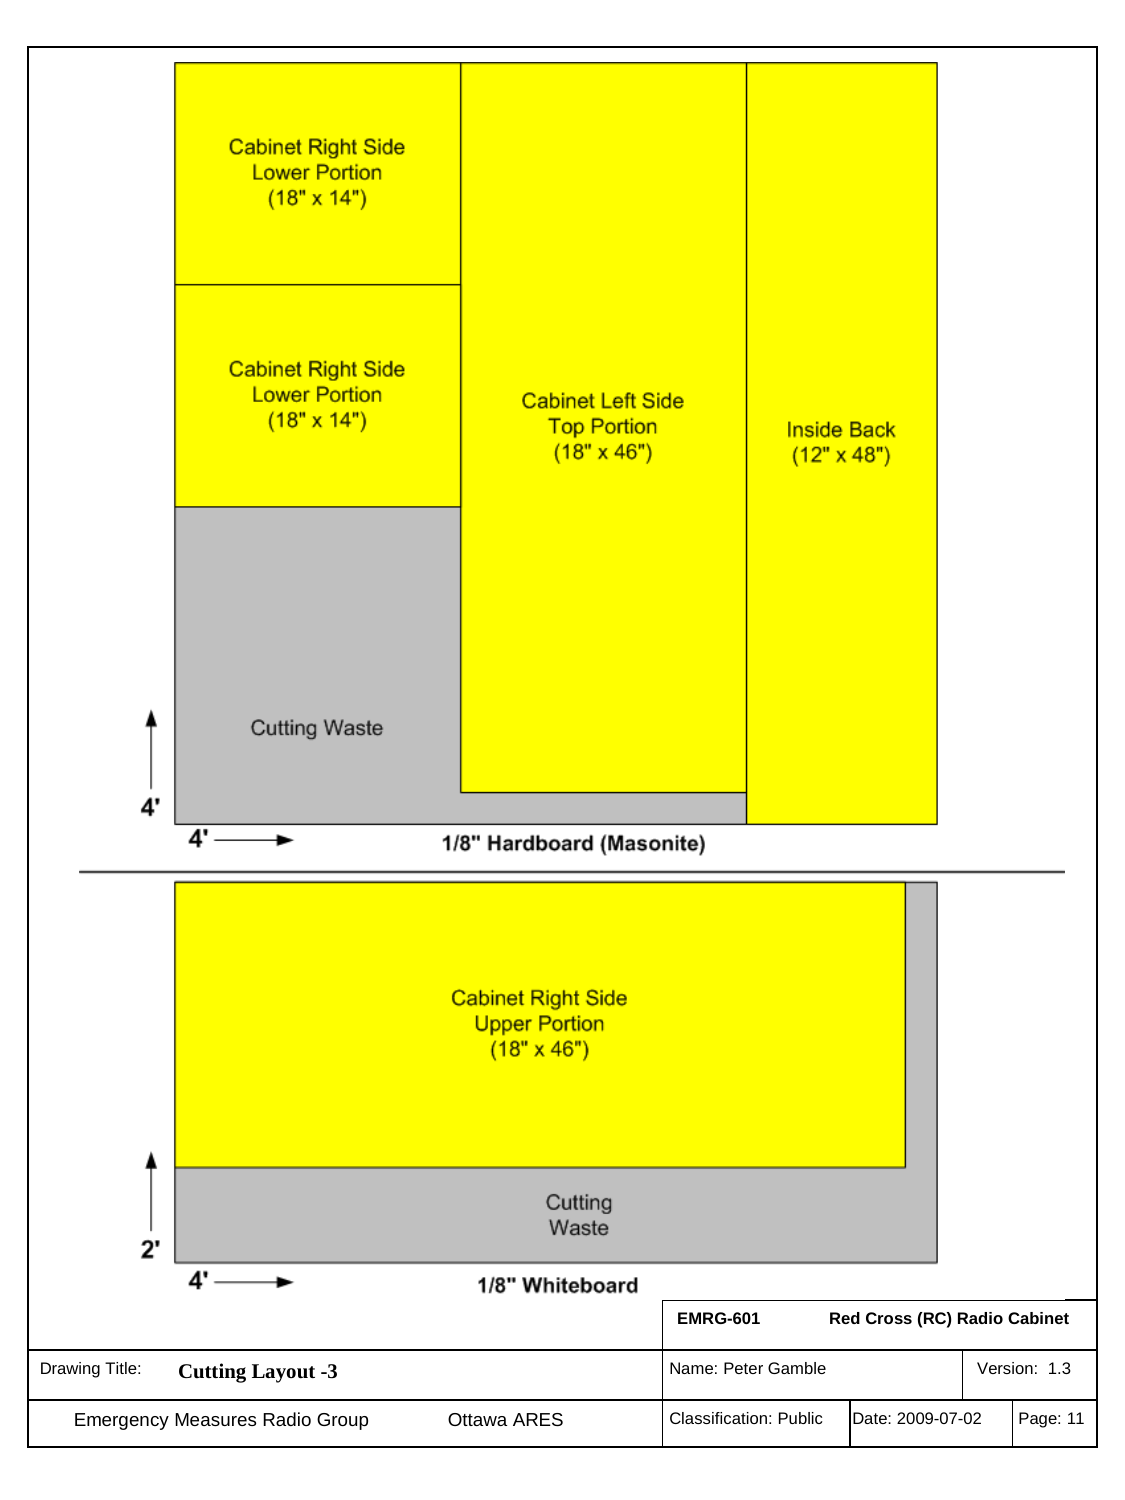

Cutting Layout -3
Emergency Measures Radio Group Ottawa ARES
Page: